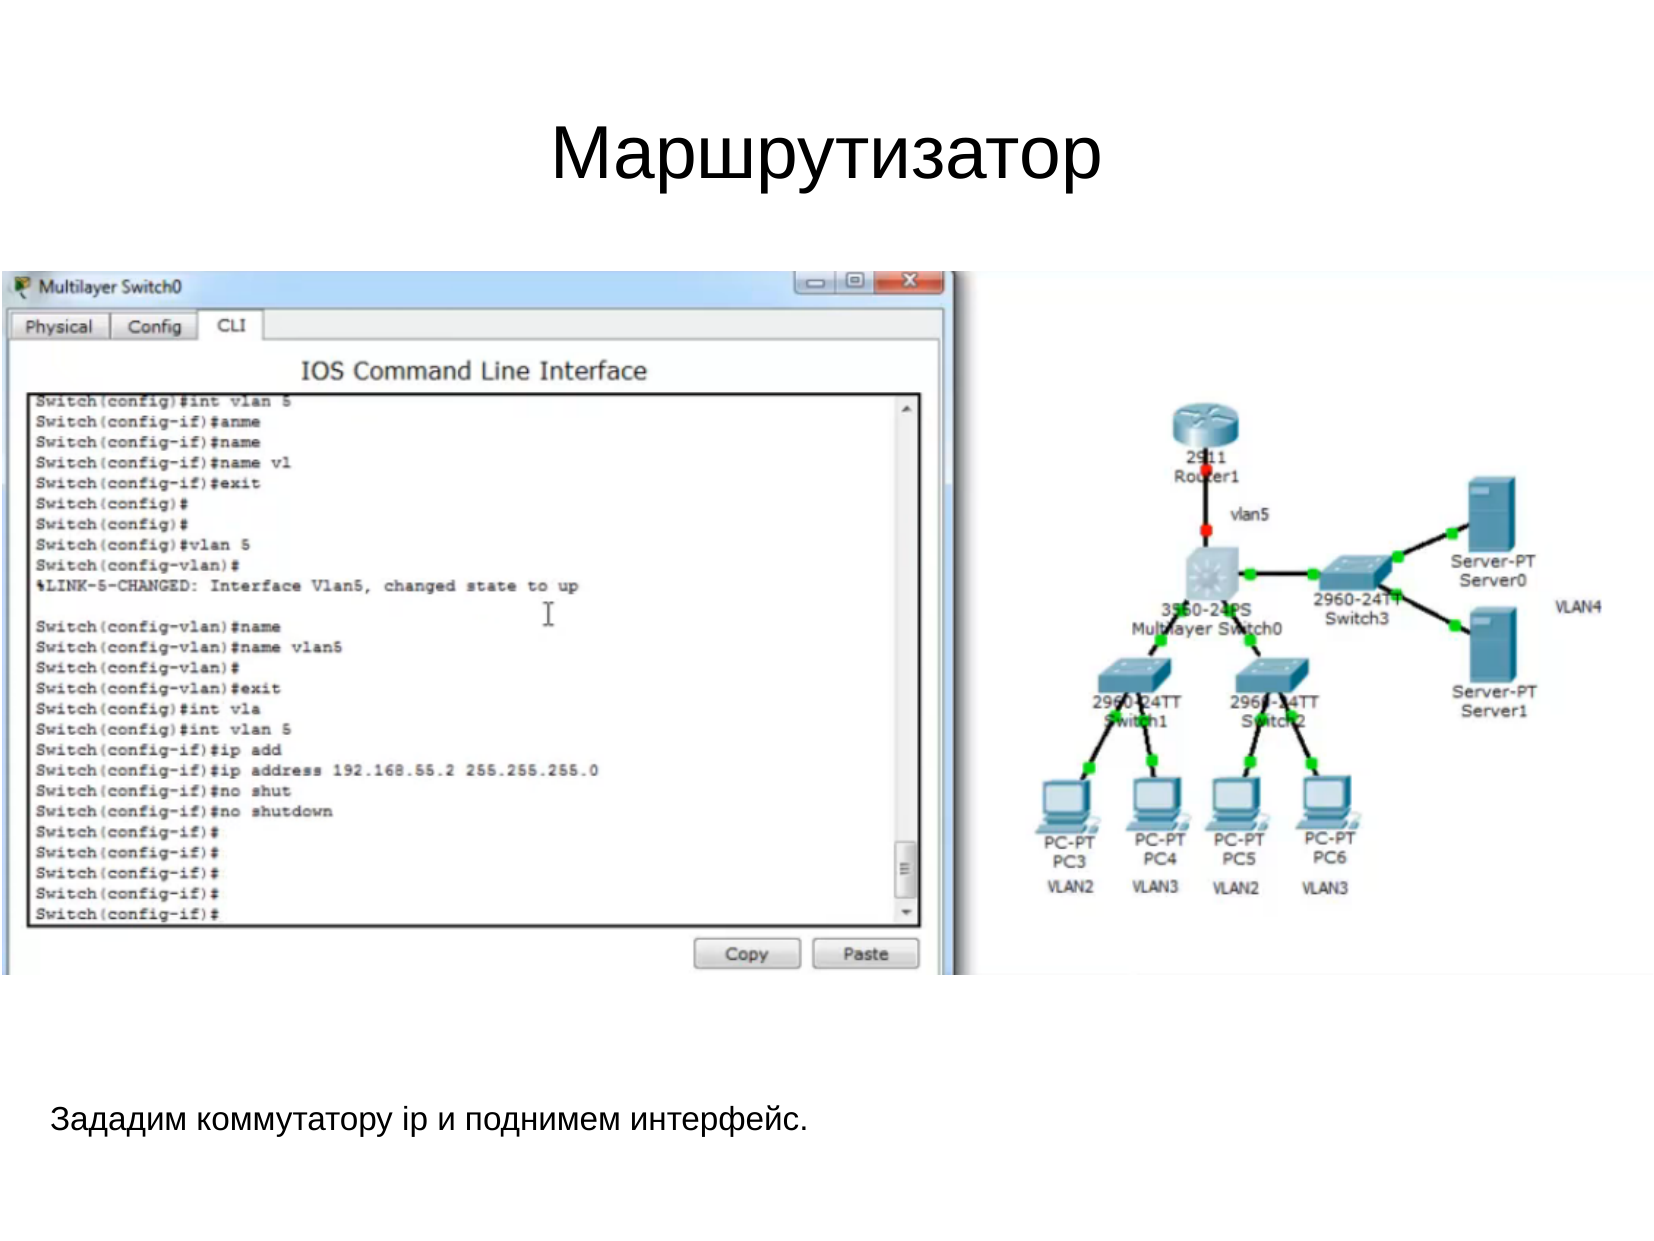

# Маршрутизатор
Зададим коммутатору ip и поднимем интерфейс.